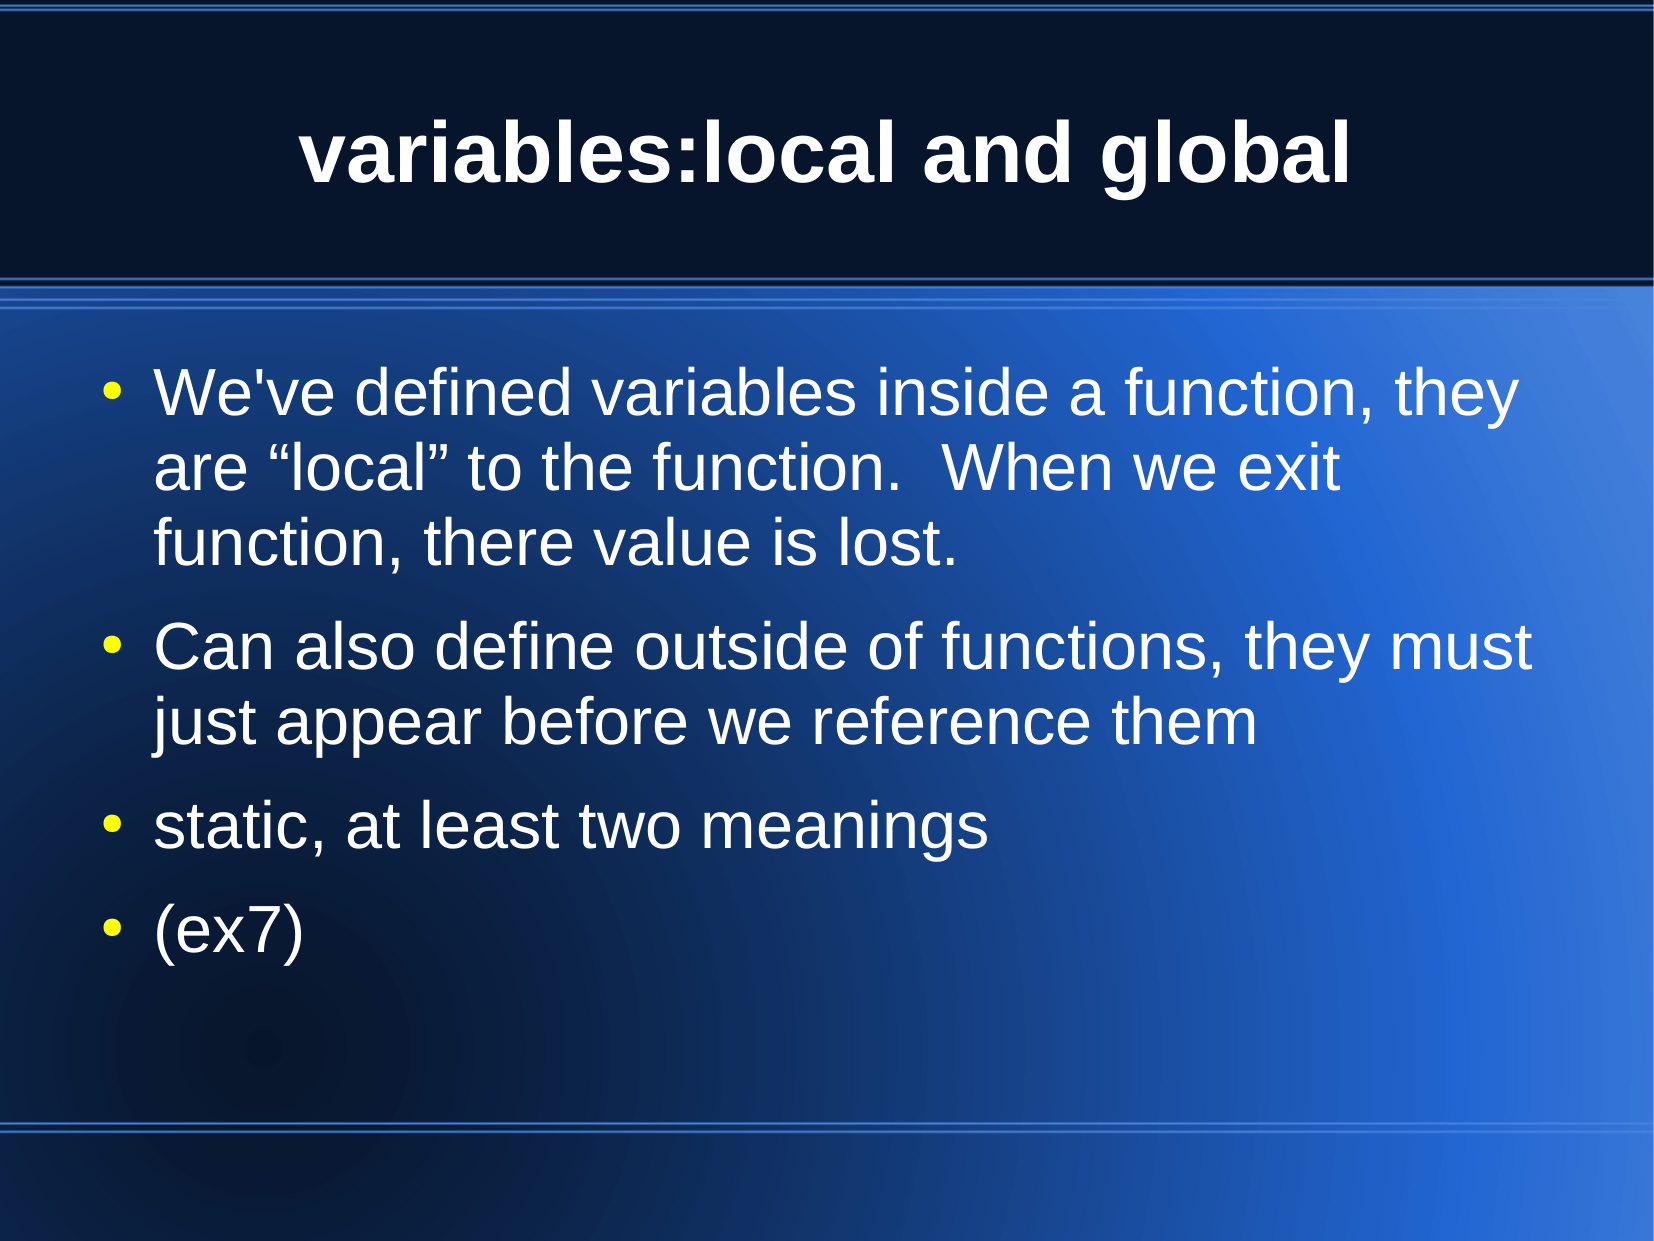

# variables:local and global
We've defined variables inside a function, they are “local” to the function. When we exit function, there value is lost.
Can also define outside of functions, they must just appear before we reference them
static, at least two meanings
(ex7)